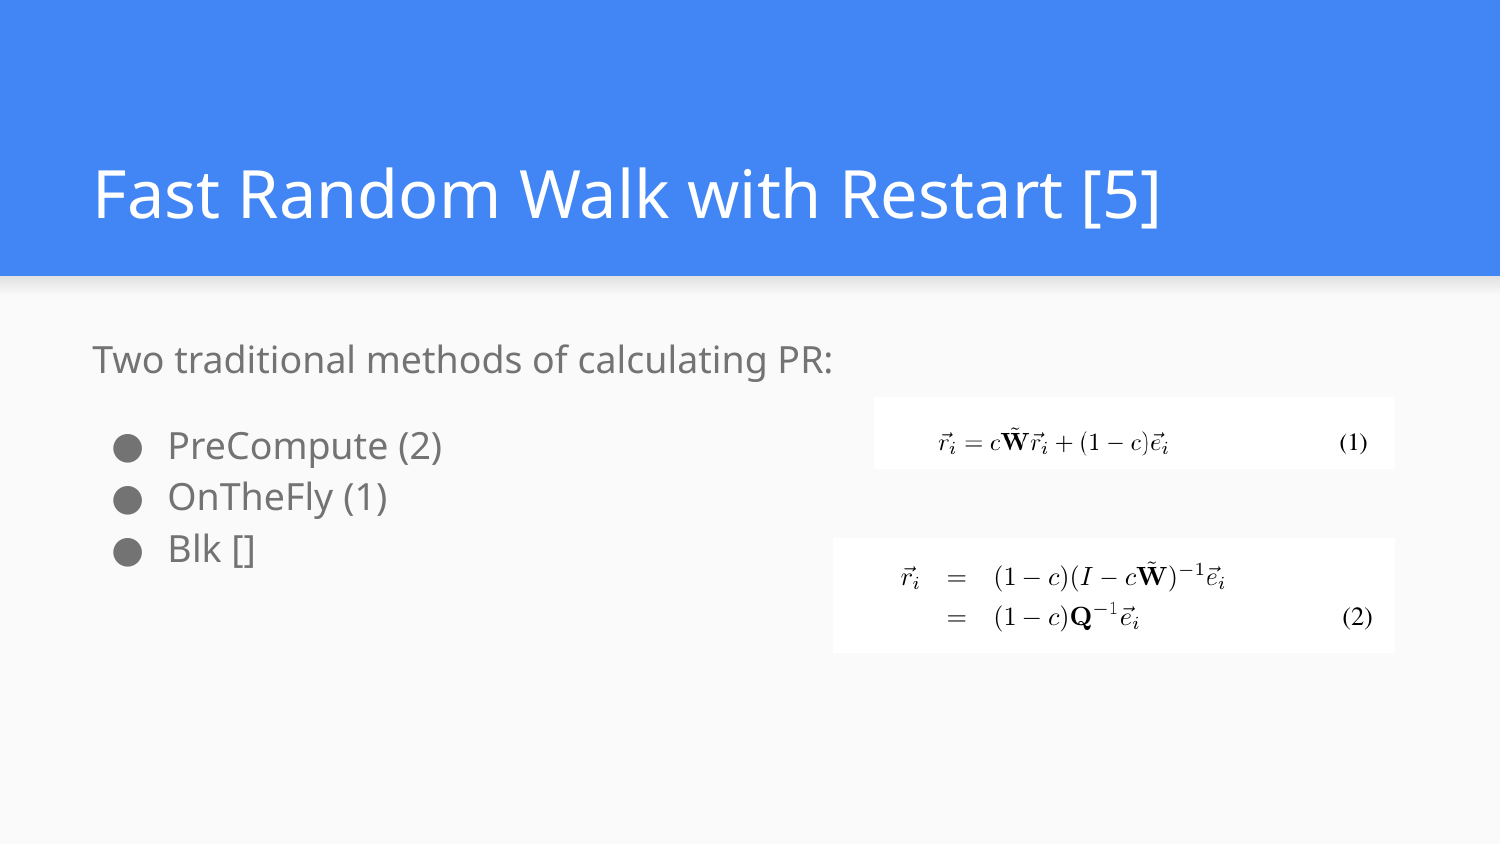

# Fast Random Walk with Restart [5]
Two traditional methods of calculating PR:
PreCompute (2)
OnTheFly (1)
Blk []